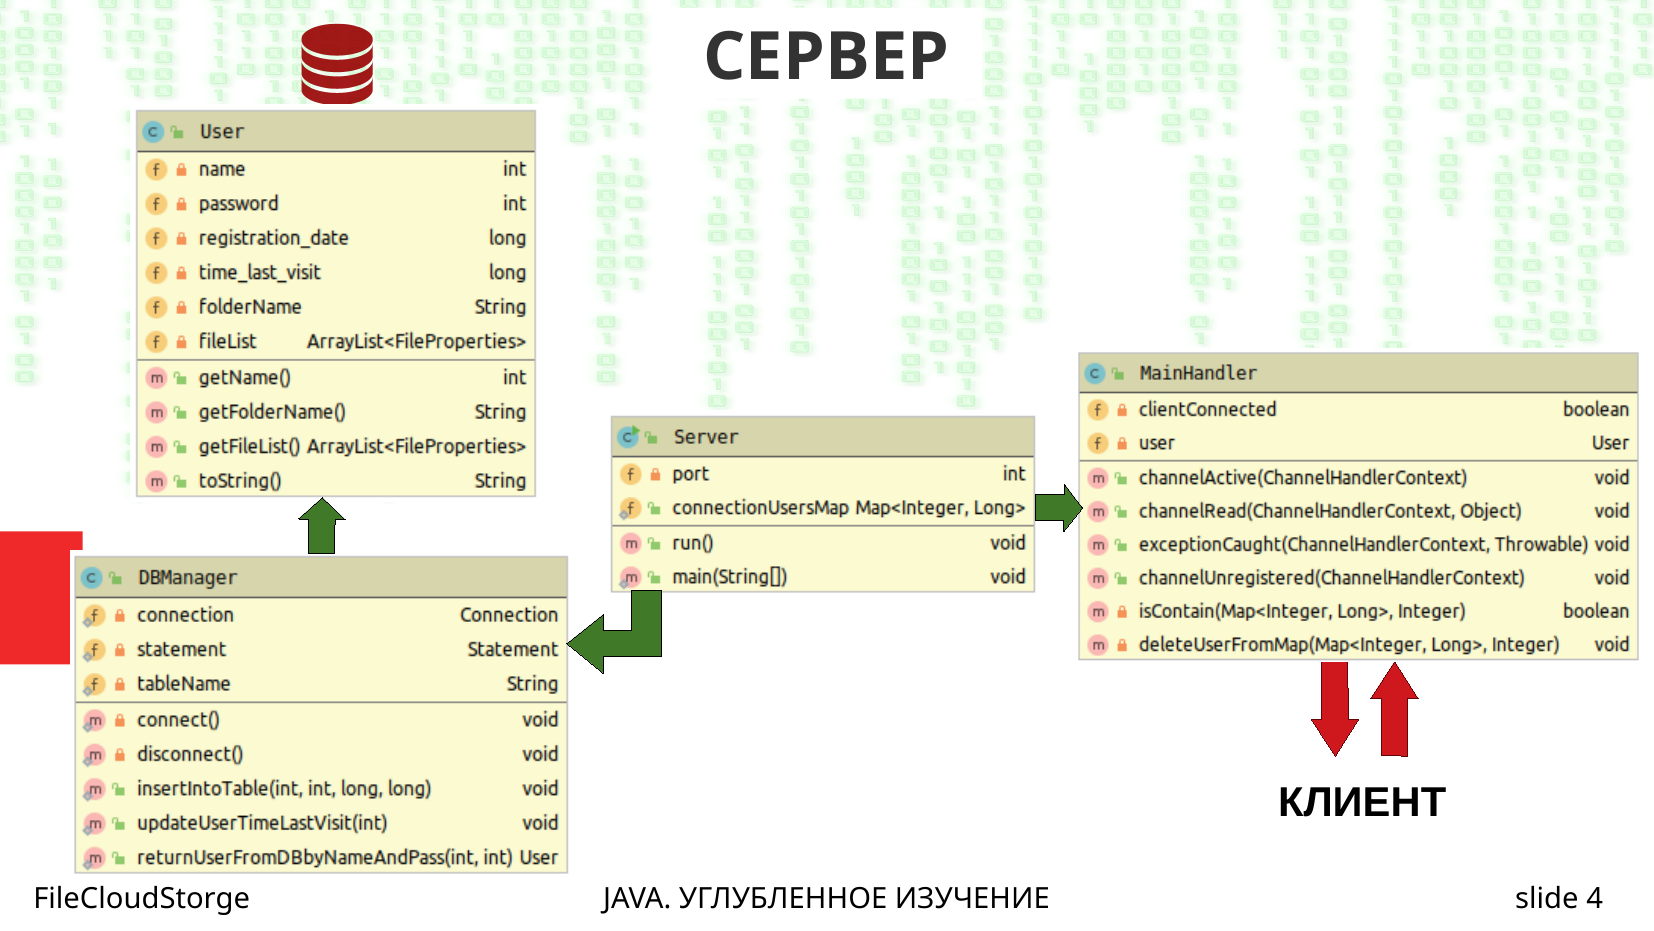

# СЕРВЕР
КЛИЕНТ
JAVA. УГЛУБЛЕННОЕ ИЗУЧЕНИЕ
FileCloudStorge
slide 4